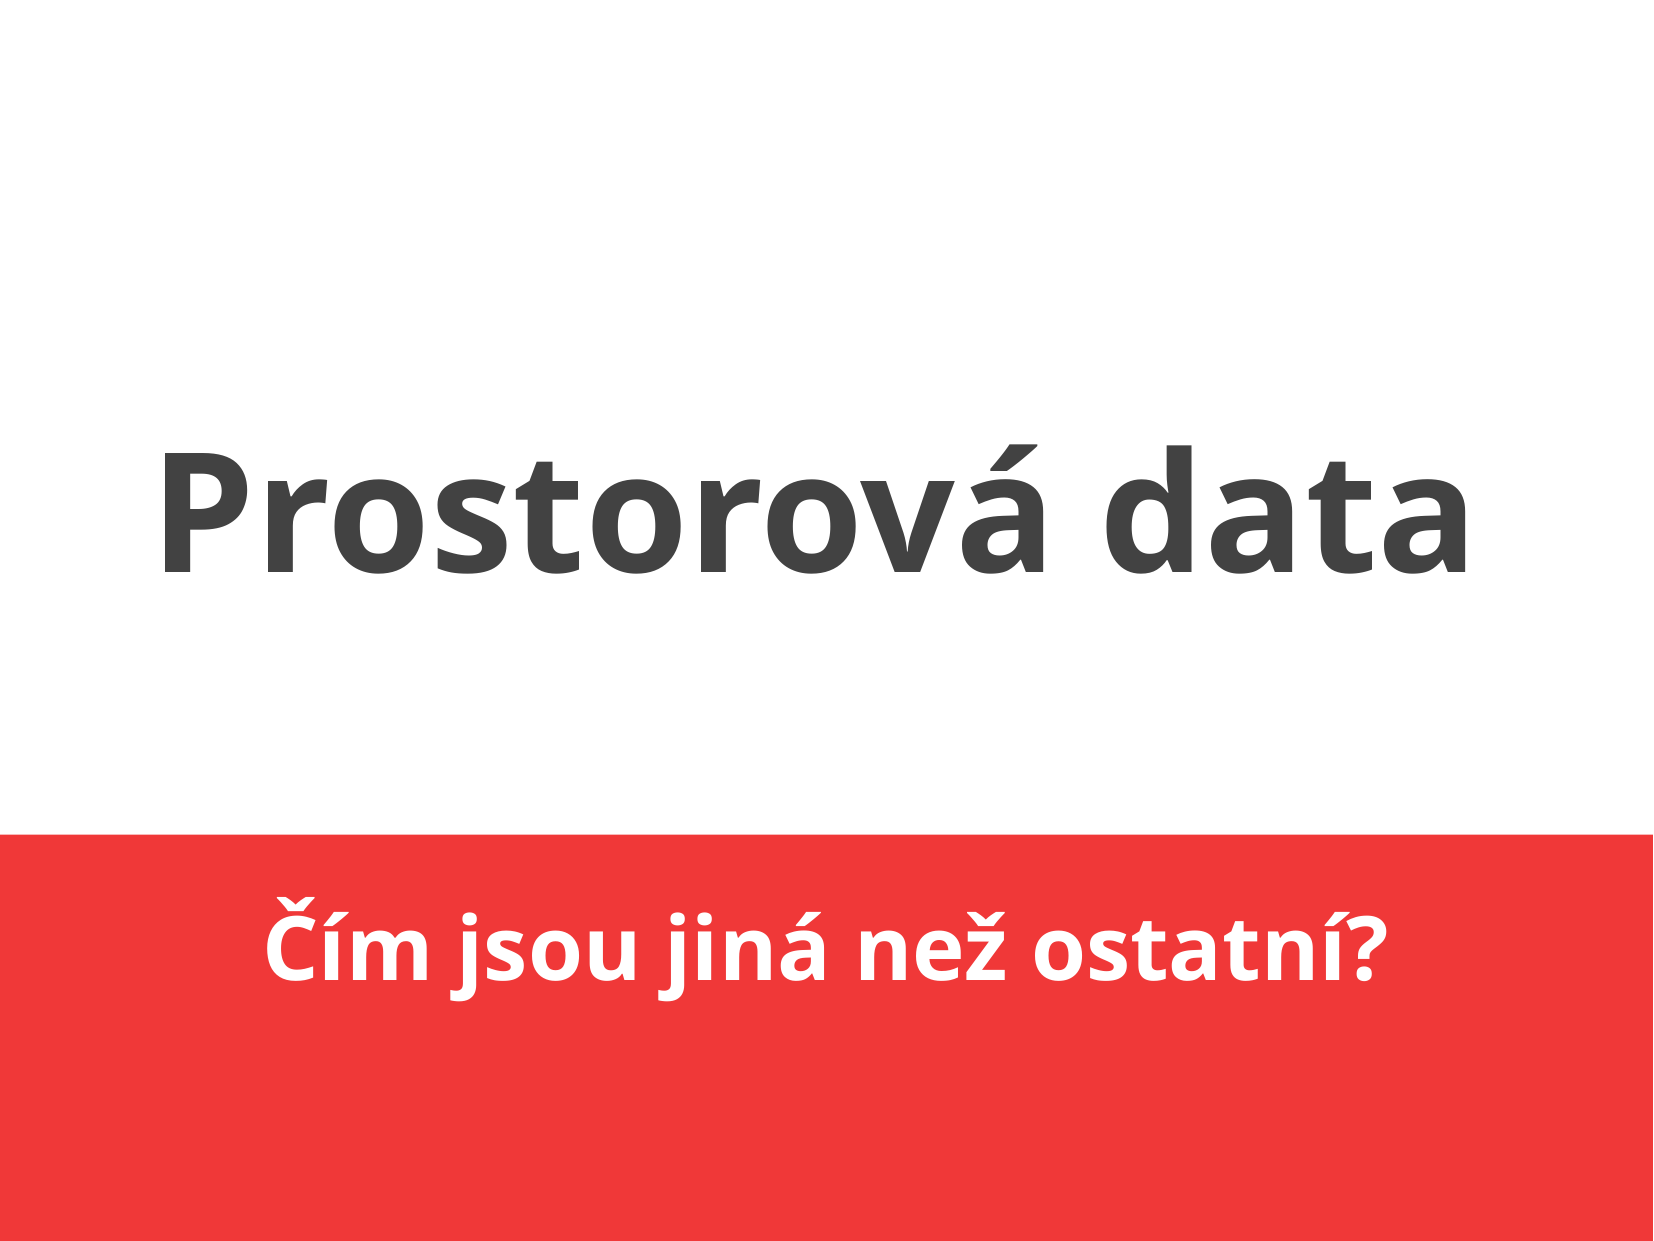

# Prostorová data
Čím jsou jiná než ostatní?